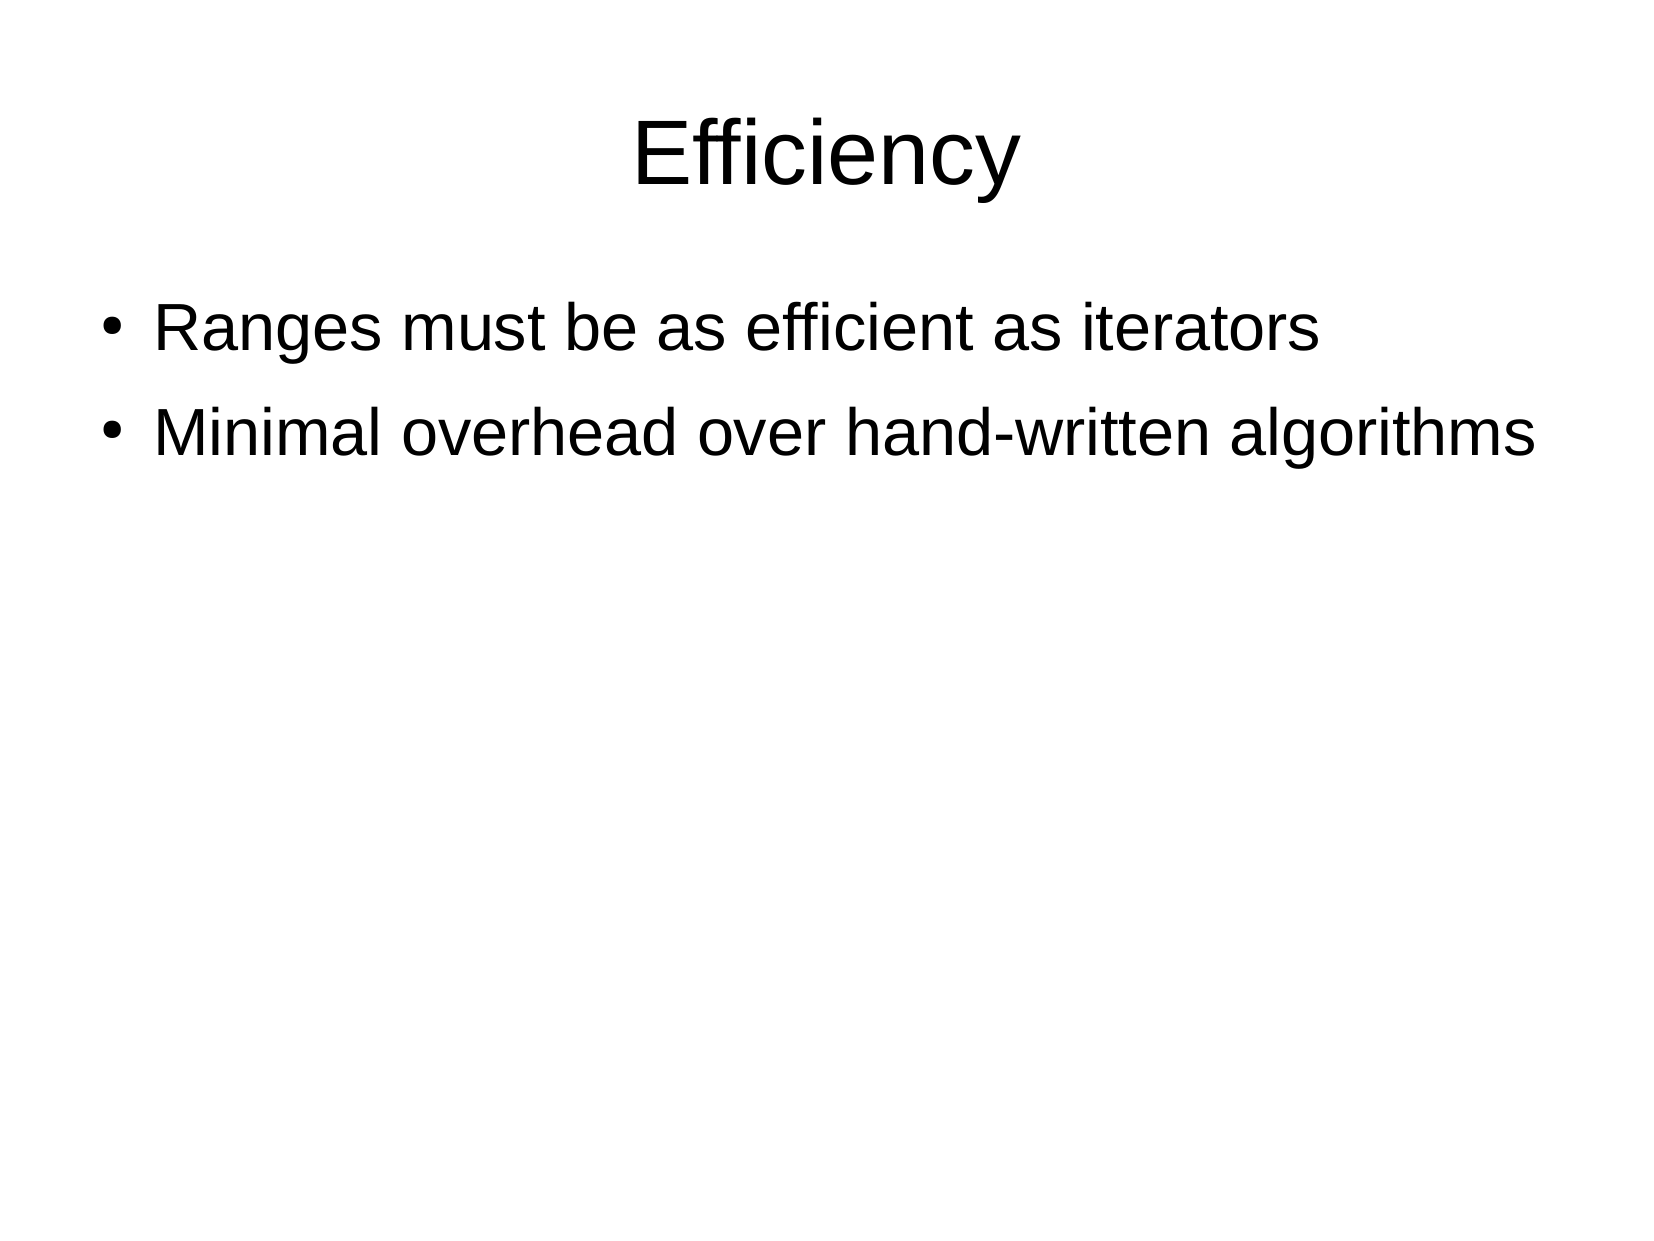

# Efficiency
Ranges must be as efficient as iterators
Minimal overhead over hand-written algorithms